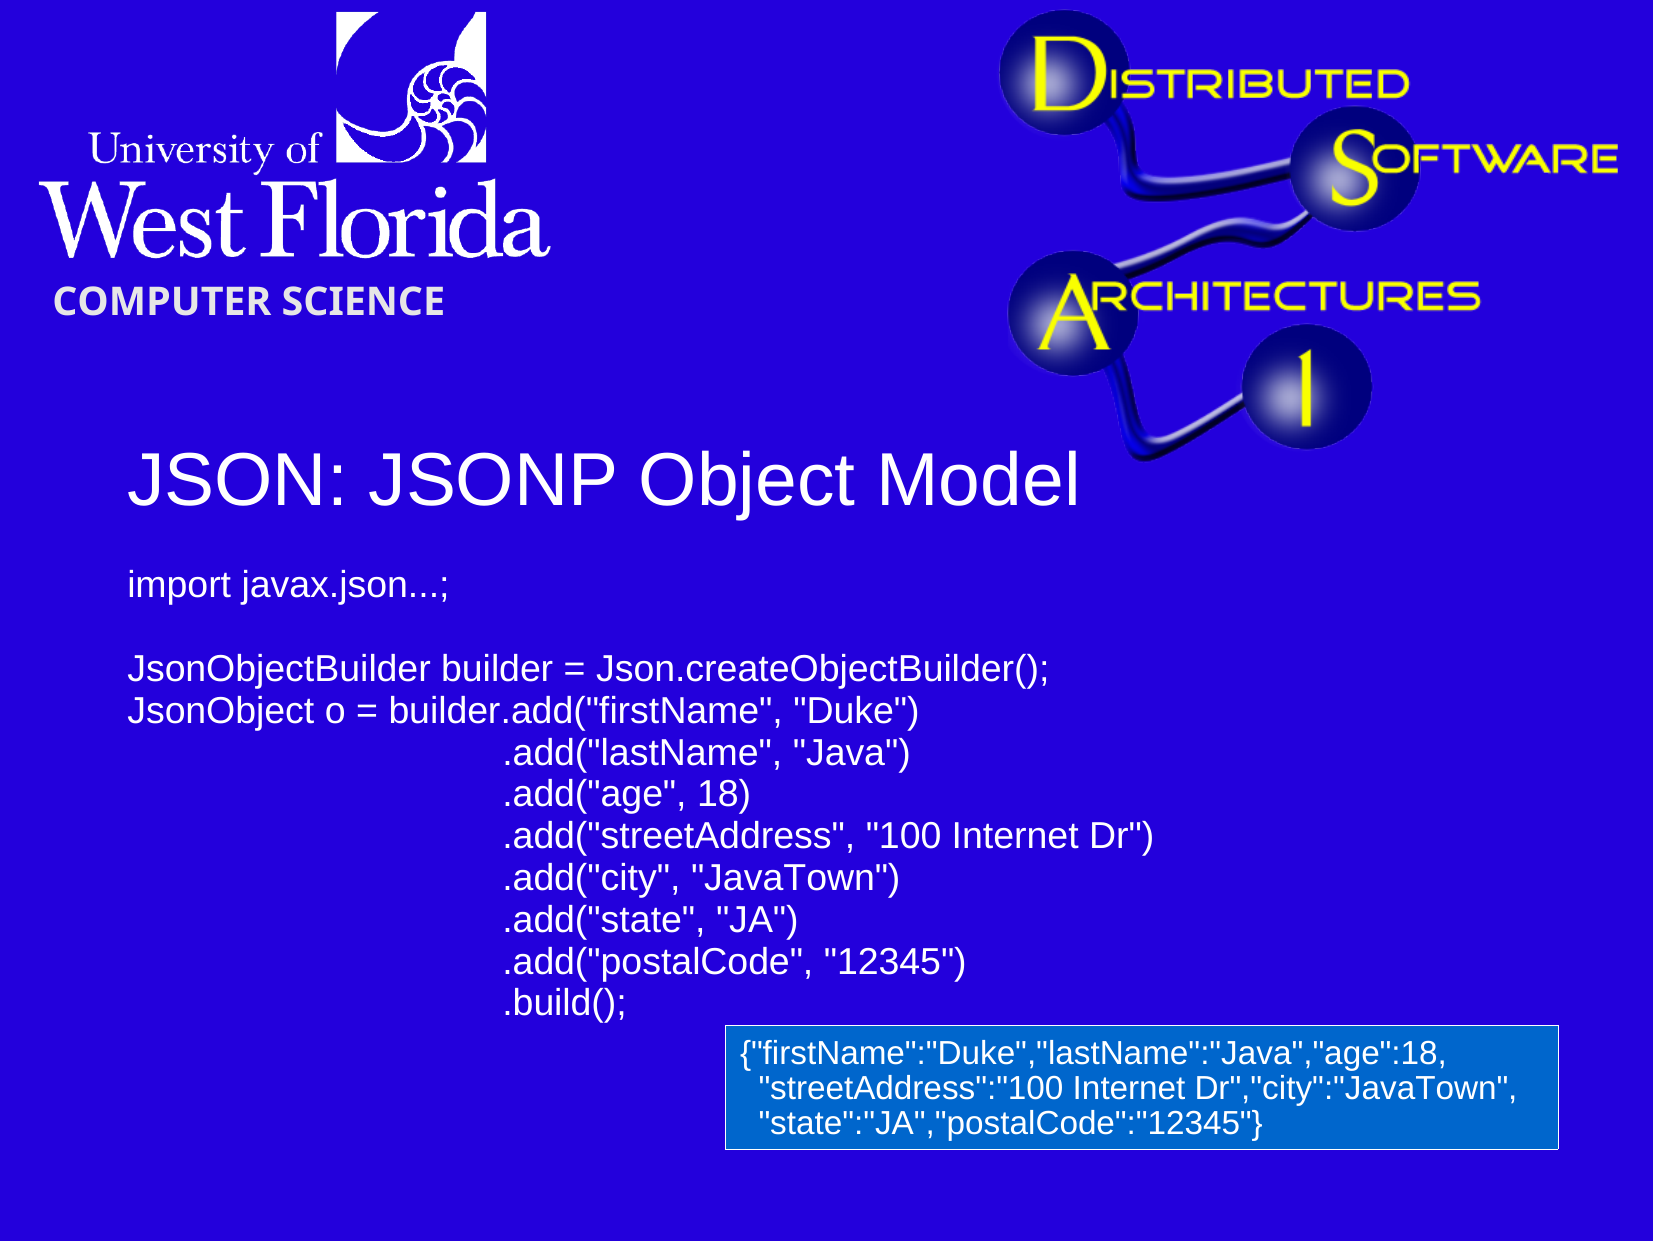

COMPUTER SCIENCE
JSON: JSONP Object Model
import javax.json...;
JsonObjectBuilder builder = Json.createObjectBuilder();
JsonObject o = builder.add("firstName", "Duke")
					.add("lastName", "Java")
					.add("age", 18)
					.add("streetAddress", "100 Internet Dr")
					.add("city", "JavaTown")
					.add("state", "JA")
					.add("postalCode", "12345")
					.build();
| {"firstName":"Duke","lastName":"Java","age":18, "streetAddress":"100 Internet Dr","city":"JavaTown", "state":"JA","postalCode":"12345"} |
| --- |